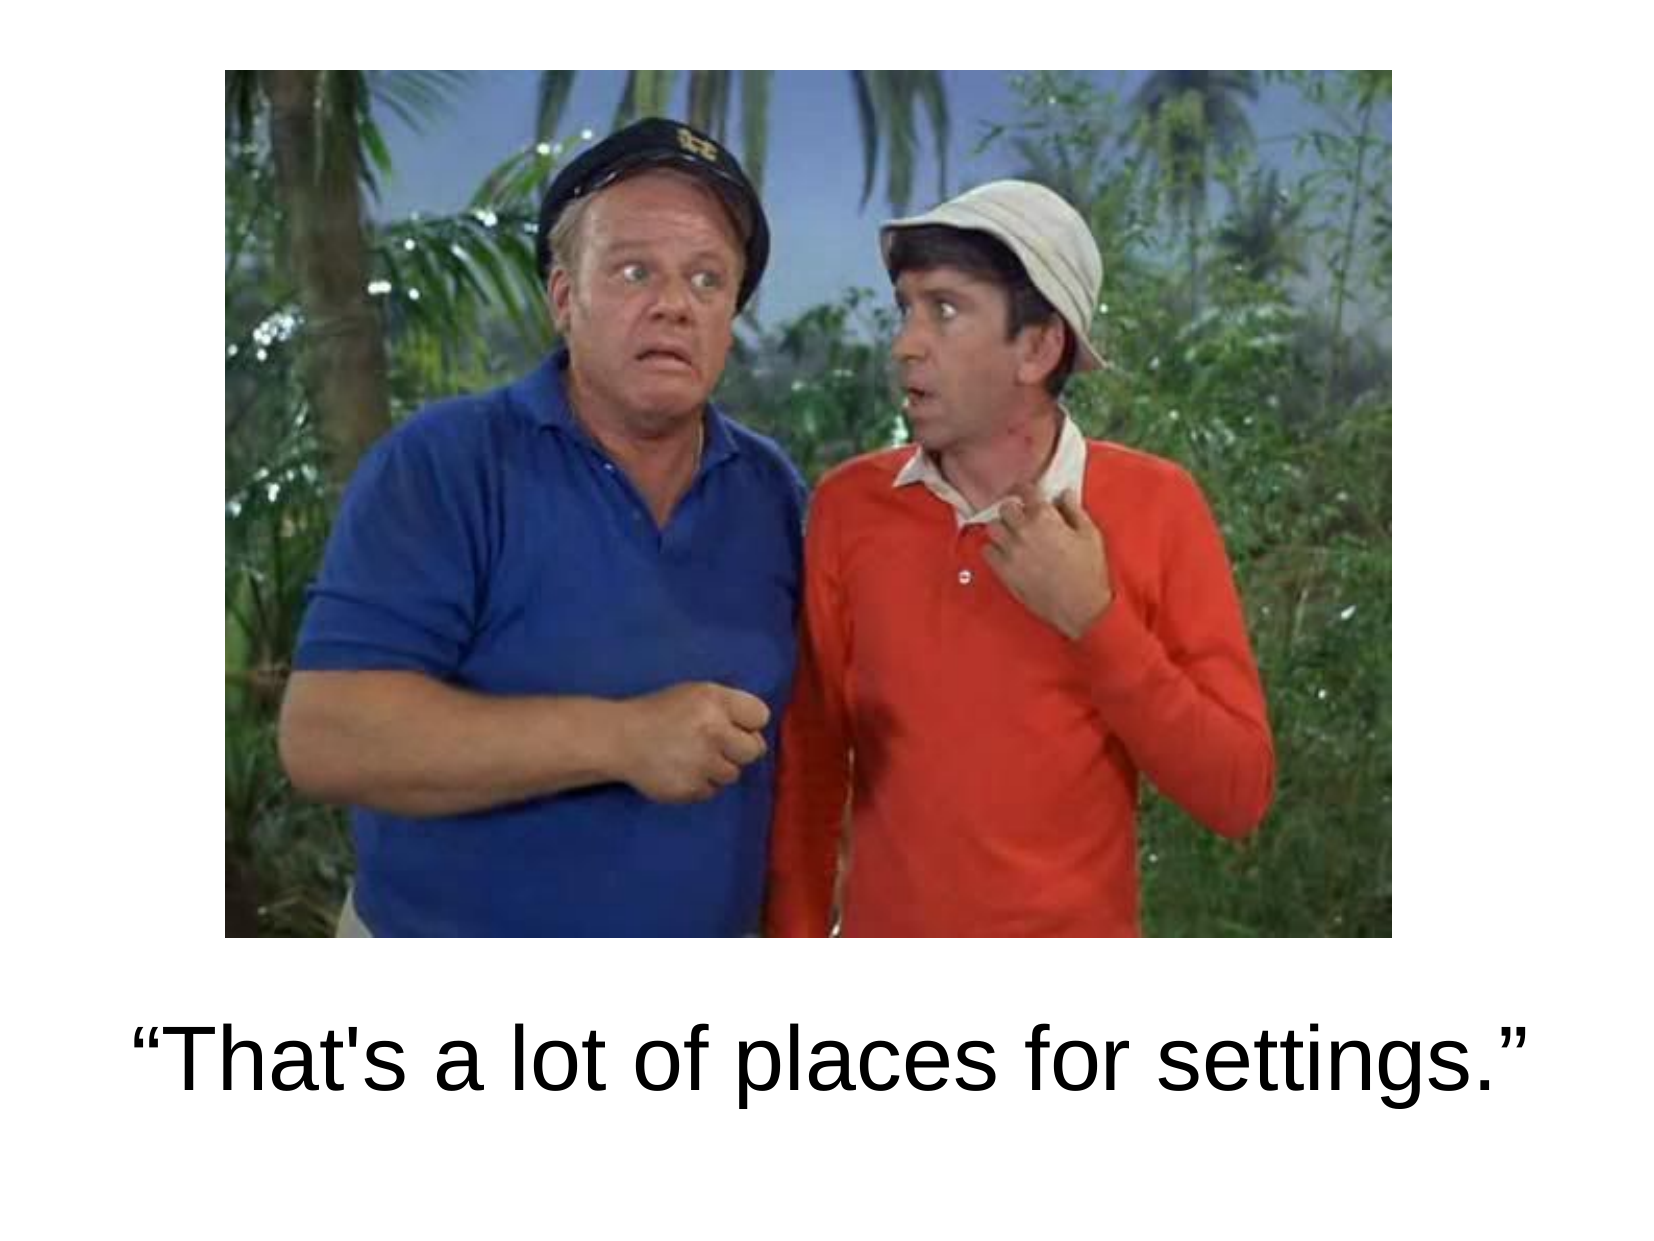

# “That's a lot of places for settings.”